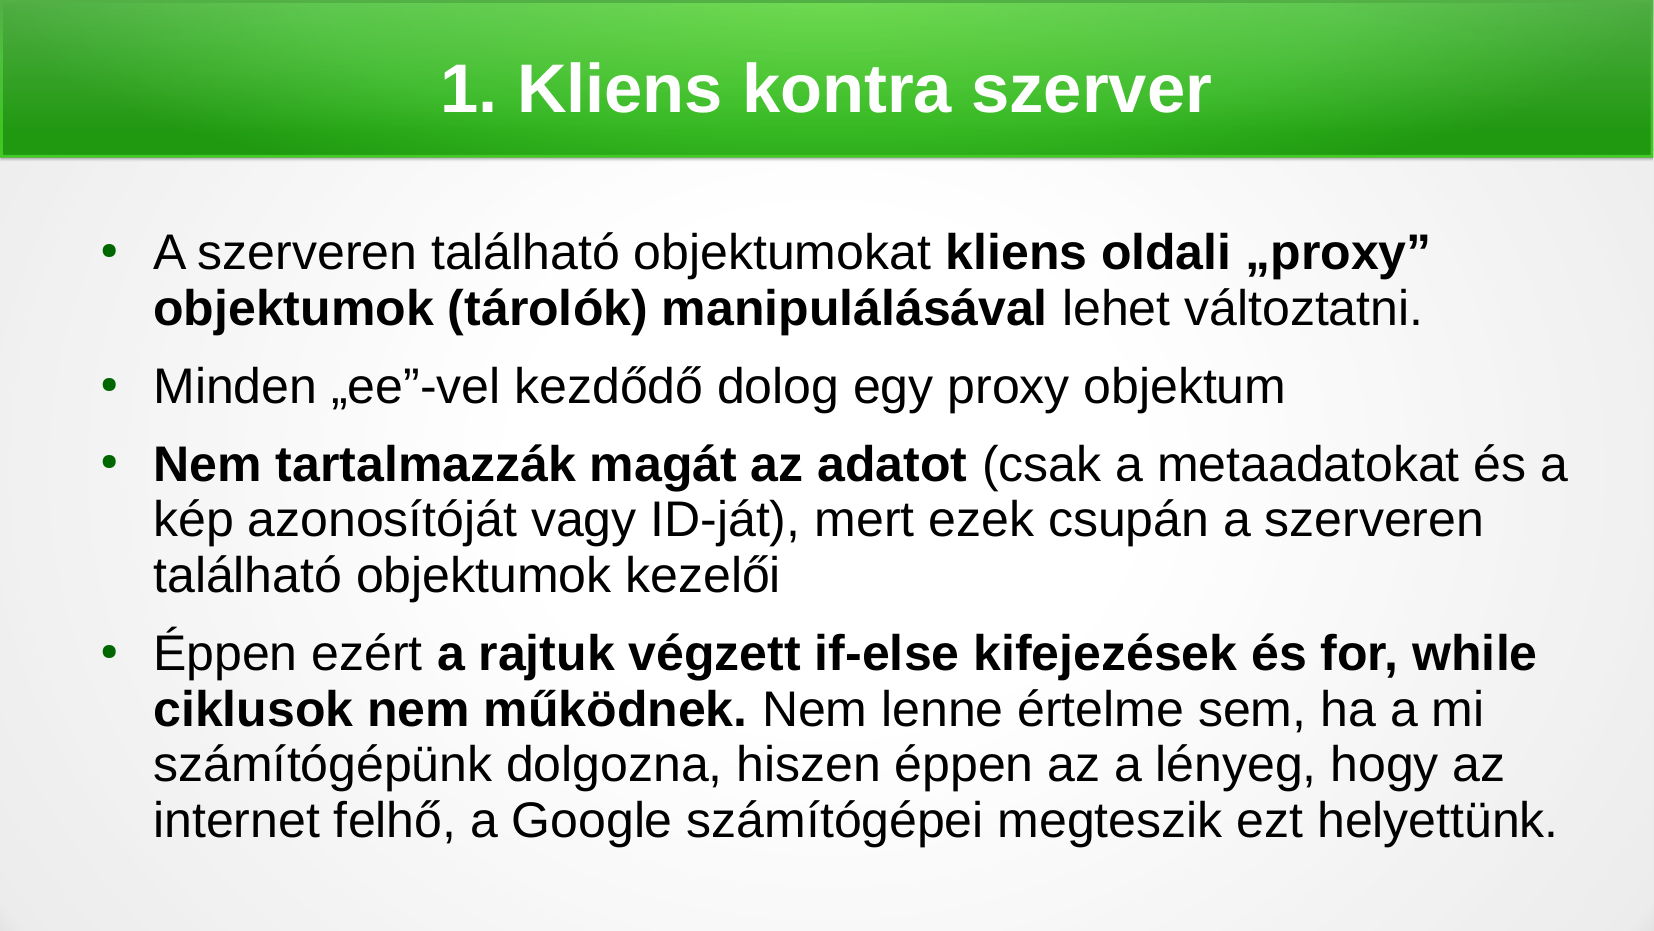

# 1. Kliens kontra szerver
A szerveren található objektumokat kliens oldali „proxy” objektumok (tárolók) manipulálásával lehet változtatni.
Minden „ee”-vel kezdődő dolog egy proxy objektum
Nem tartalmazzák magát az adatot (csak a metaadatokat és a kép azonosítóját vagy ID-ját), mert ezek csupán a szerveren található objektumok kezelői
Éppen ezért a rajtuk végzett if-else kifejezések és for, while ciklusok nem működnek. Nem lenne értelme sem, ha a mi számítógépünk dolgozna, hiszen éppen az a lényeg, hogy az internet felhő, a Google számítógépei megteszik ezt helyettünk.